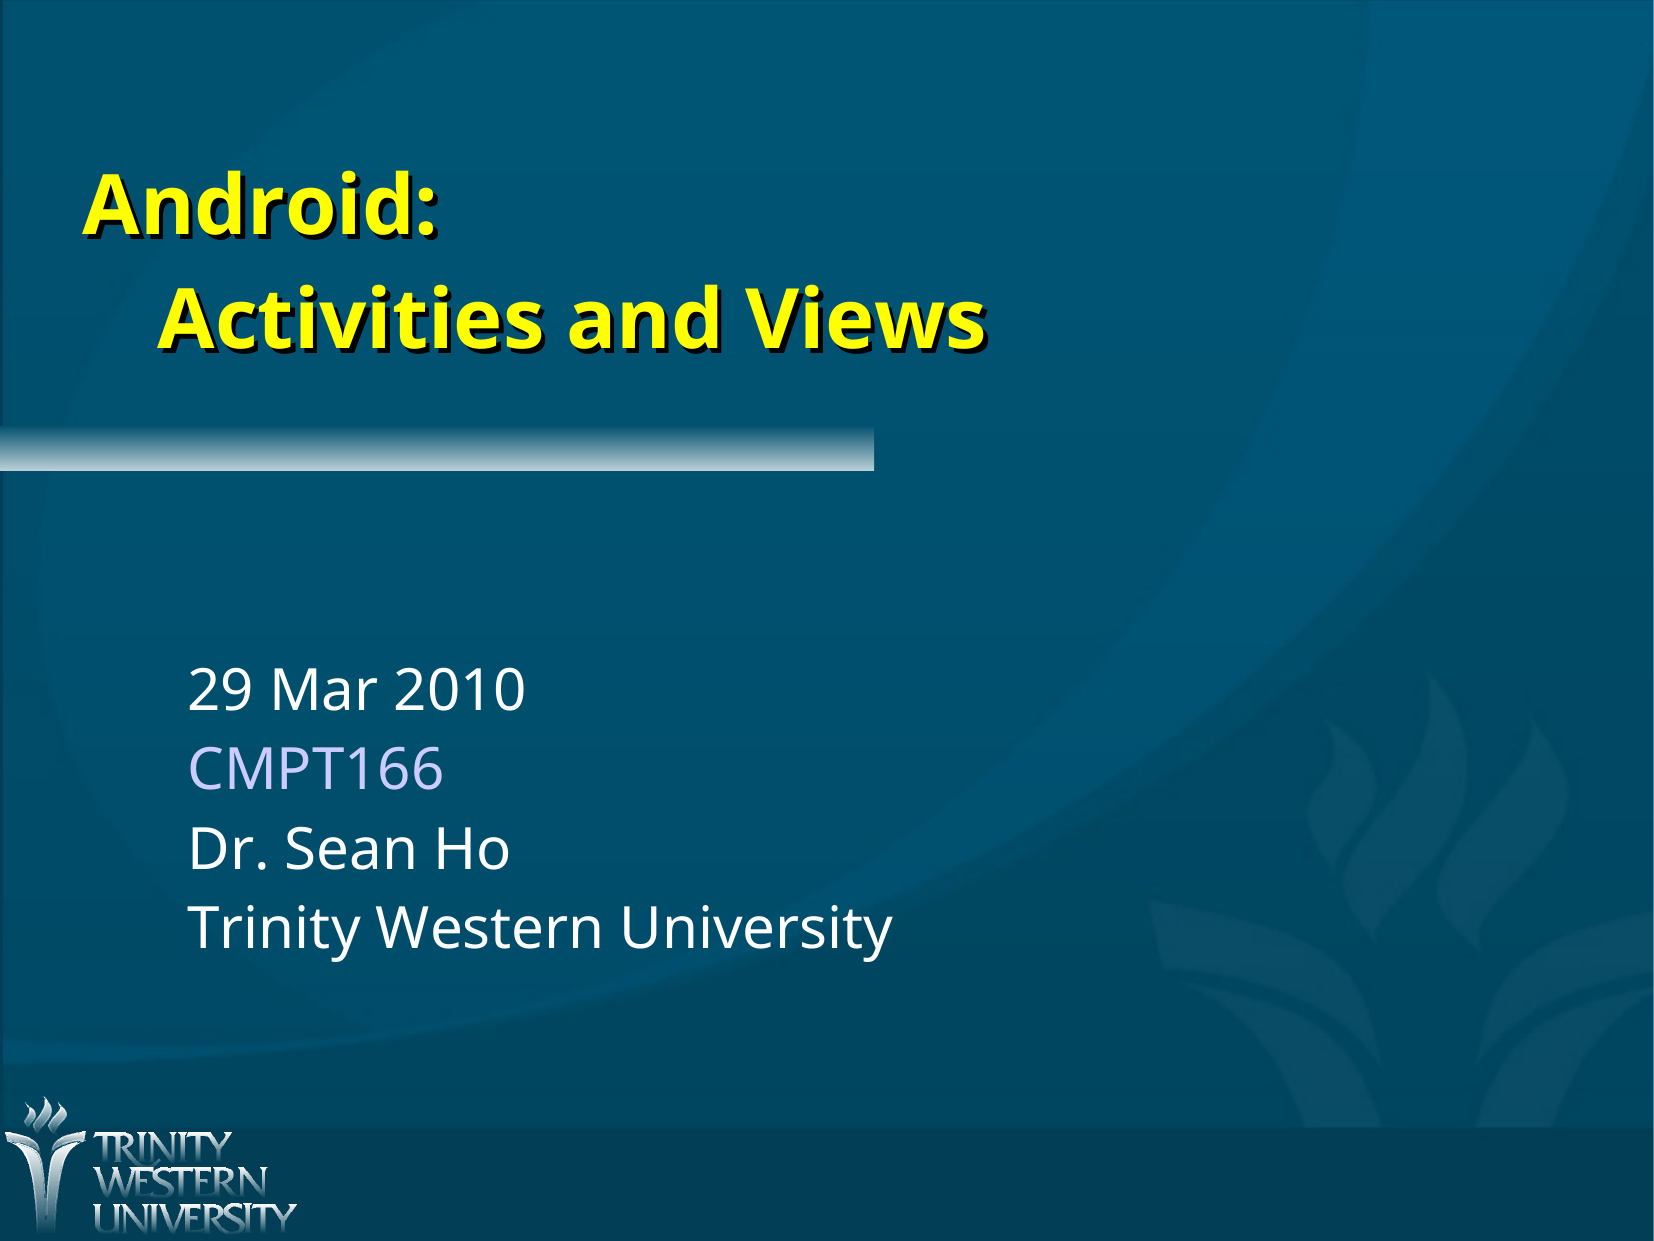

# Android: Activities and Views
29 Mar 2010
CMPT166
Dr. Sean Ho
Trinity Western University